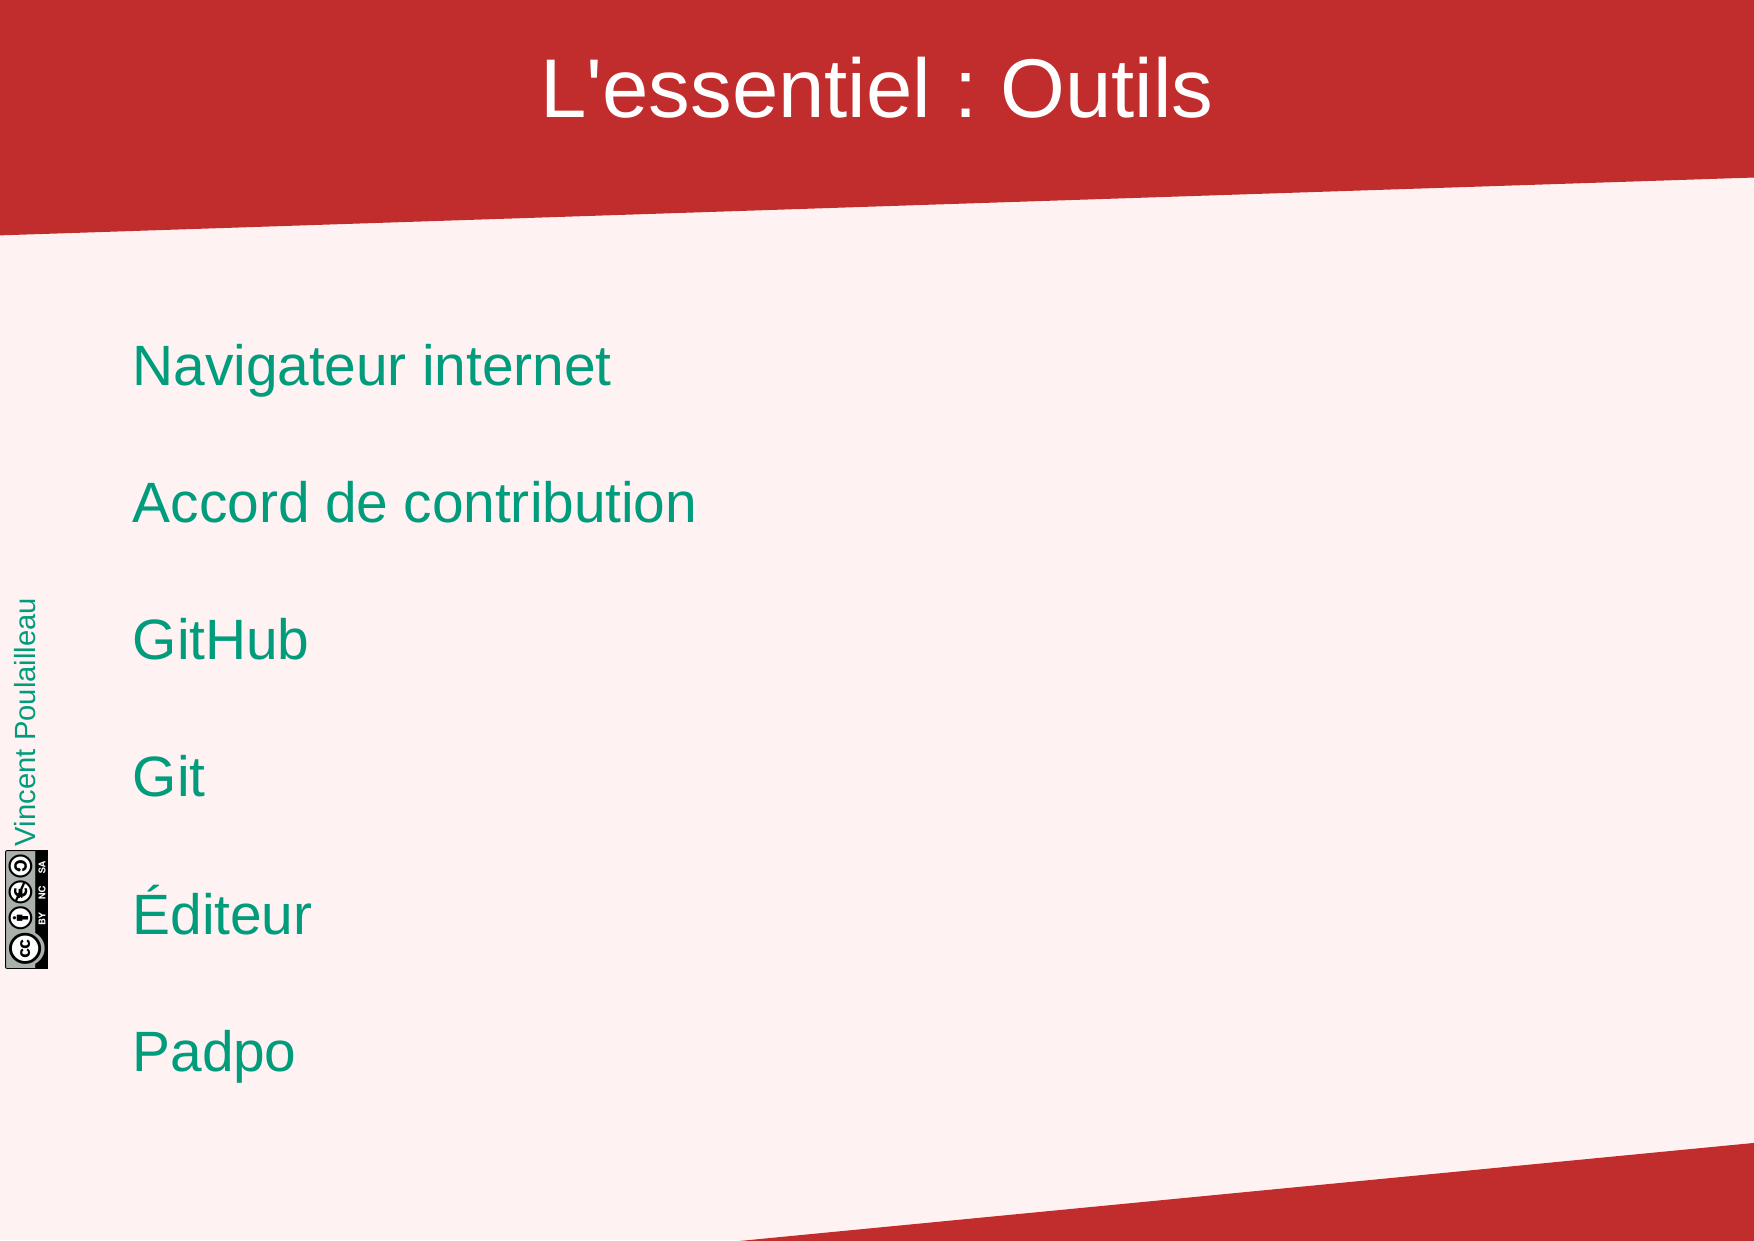

L'essentiel : Outils
Navigateur internet
Accord de contribution
GitHub
Git
Éditeur
Padpo
© 2019 Vincent Poulailleau